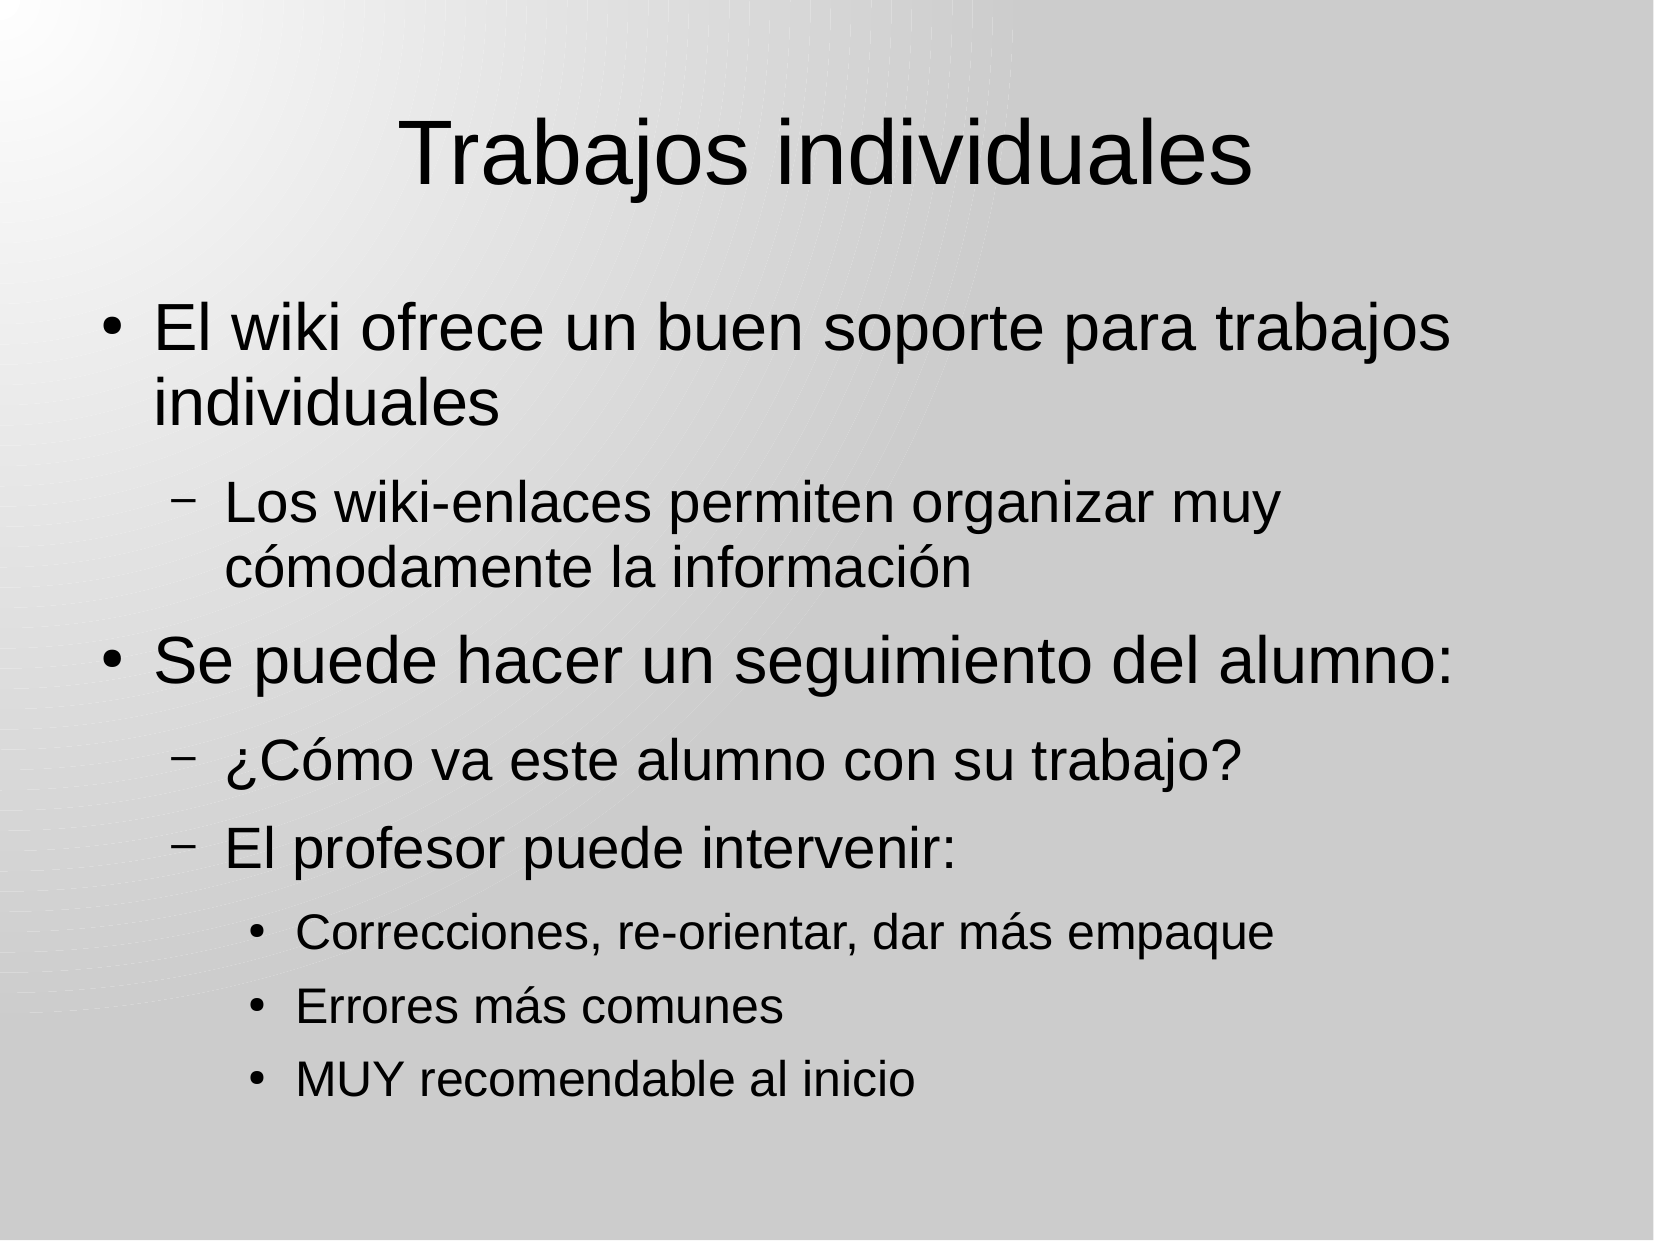

# Trabajos individuales
El wiki ofrece un buen soporte para trabajos individuales
Los wiki-enlaces permiten organizar muy cómodamente la información
Se puede hacer un seguimiento del alumno:
¿Cómo va este alumno con su trabajo?
El profesor puede intervenir:
Correcciones, re-orientar, dar más empaque
Errores más comunes
MUY recomendable al inicio